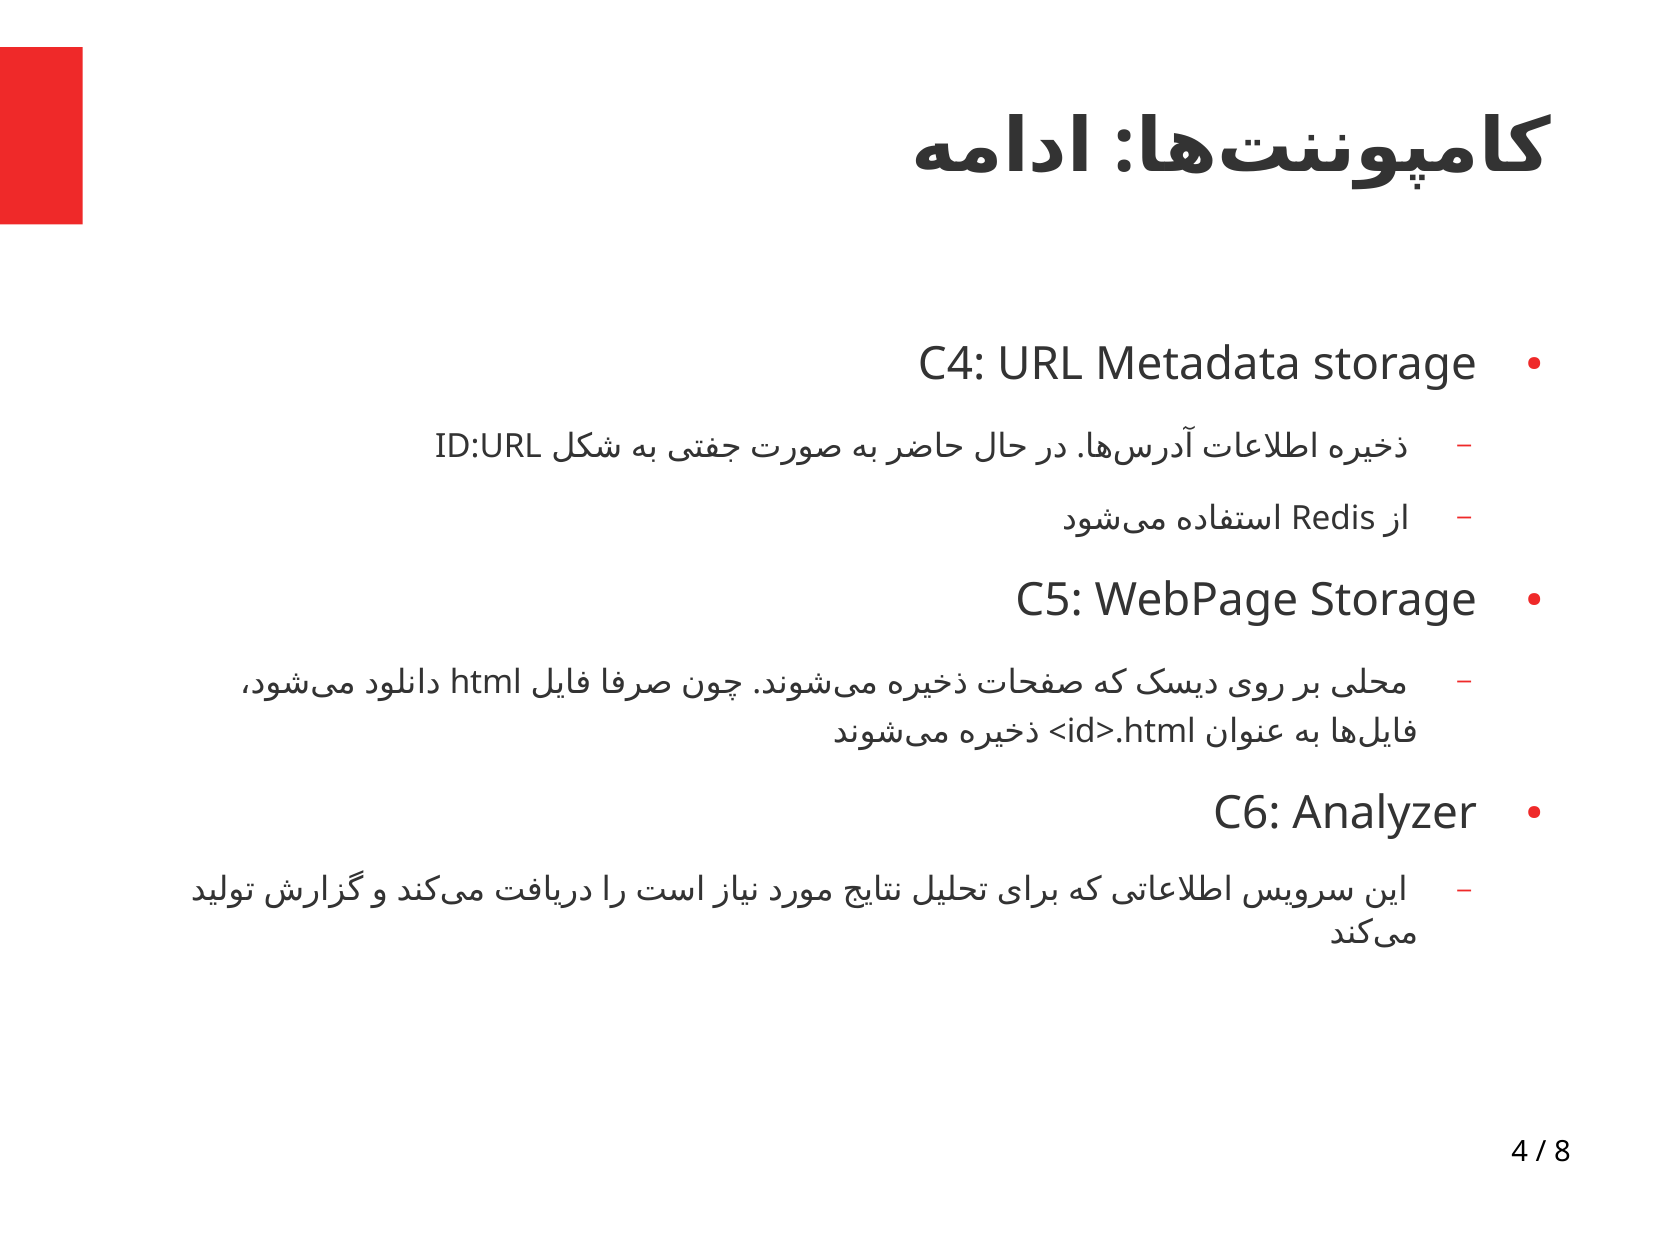

# کامپوننت‌ها: ادامه
 C4: URL Metadata storage
 ذخیره اطلاعات آدرس‌ها. در حال حاضر به صورت جفتی به شکل ID:URL
 از Redis استفاده می‌شود
 C5: WebPage Storage
 محلی بر روی دیسک که صفحات ذخیره می‌شوند. چون صرفا فایل html دانلود می‌شود، فایل‌ها به عنوان id>.html> ذخیره می‌شوند
 C6: Analyzer
 این سرویس اطلاعاتی که برای تحلیل نتایج مورد نیاز است را دریافت می‌کند و گزارش تولید می‌کند
4